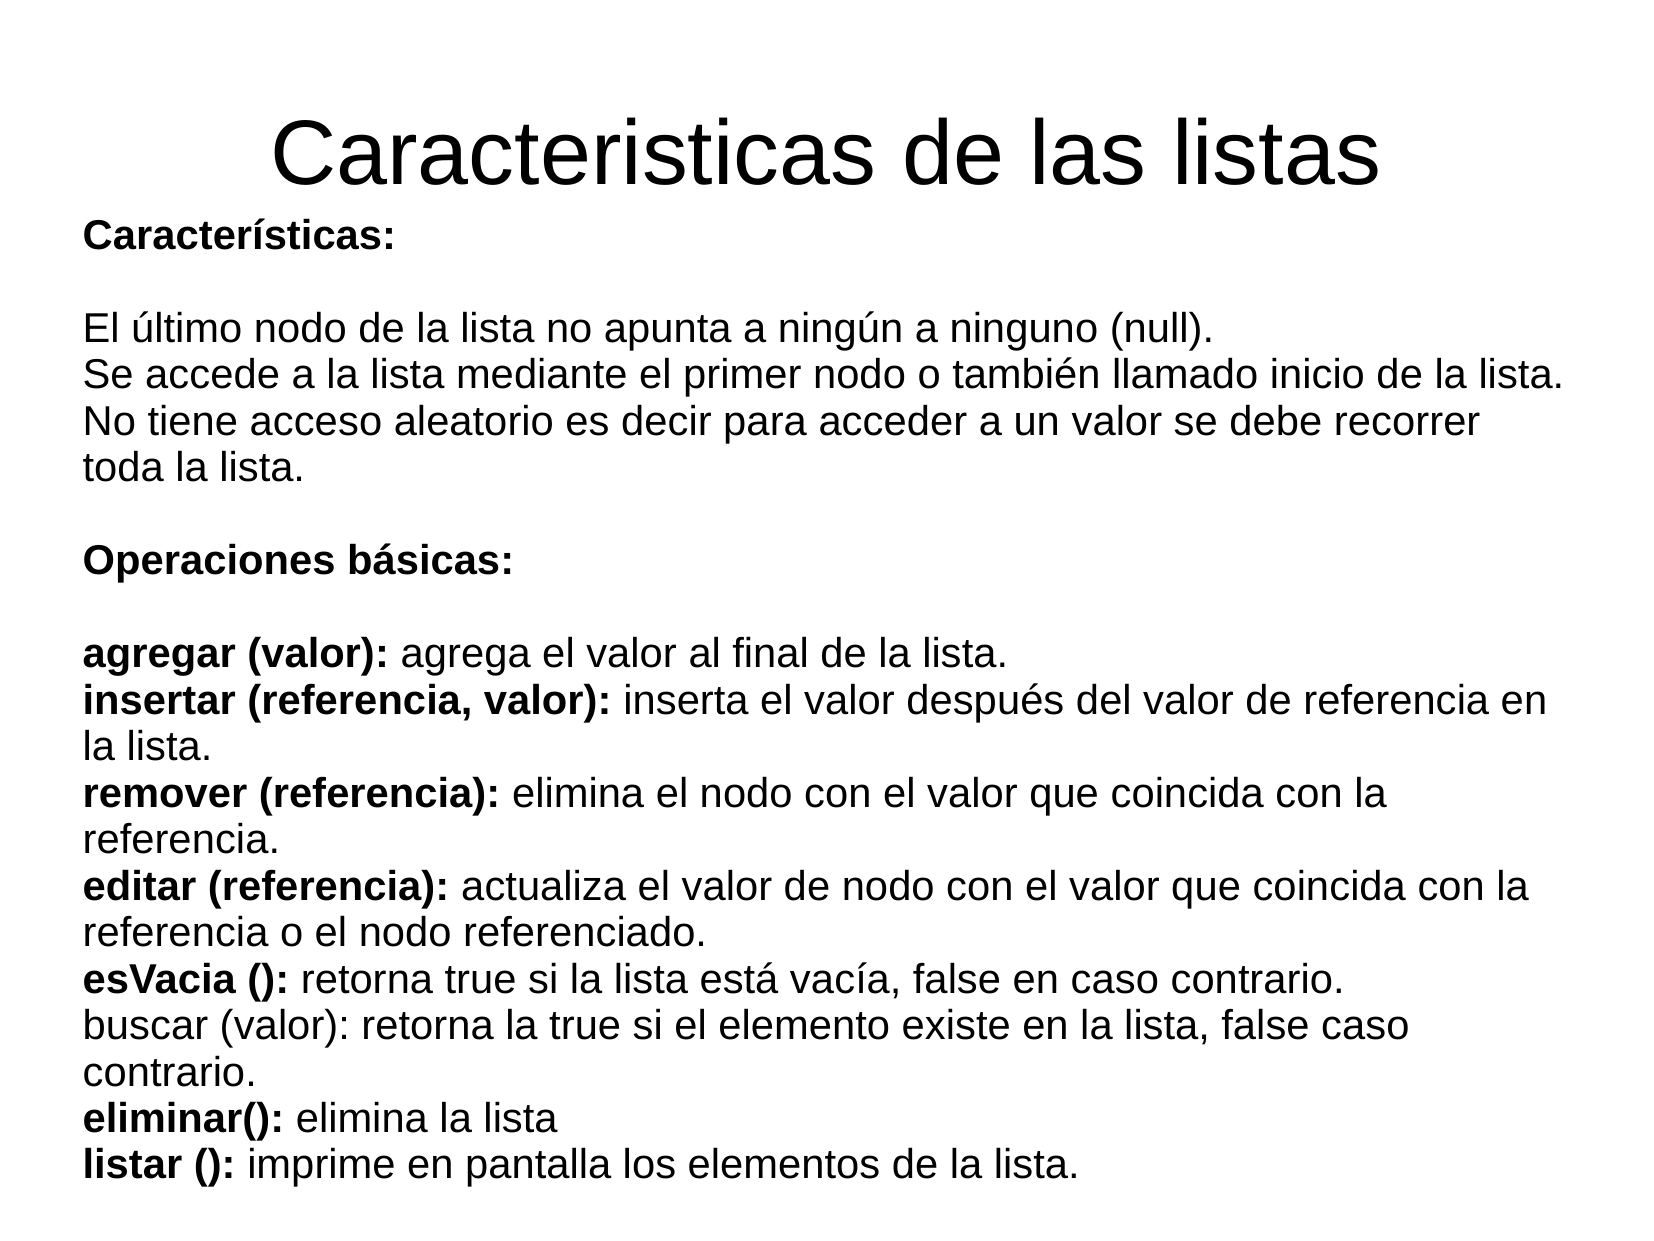

# Caracteristicas de las listas
Características:
El último nodo de la lista no apunta a ningún a ninguno (null).
Se accede a la lista mediante el primer nodo o también llamado inicio de la lista.
No tiene acceso aleatorio es decir para acceder a un valor se debe recorrer toda la lista.
Operaciones básicas:
agregar (valor): agrega el valor al final de la lista.
insertar (referencia, valor): inserta el valor después del valor de referencia en la lista.
remover (referencia): elimina el nodo con el valor que coincida con la referencia.
editar (referencia): actualiza el valor de nodo con el valor que coincida con la referencia o el nodo referenciado.
esVacia (): retorna true si la lista está vacía, false en caso contrario.
buscar (valor): retorna la true si el elemento existe en la lista, false caso contrario.
eliminar(): elimina la lista
listar (): imprime en pantalla los elementos de la lista.